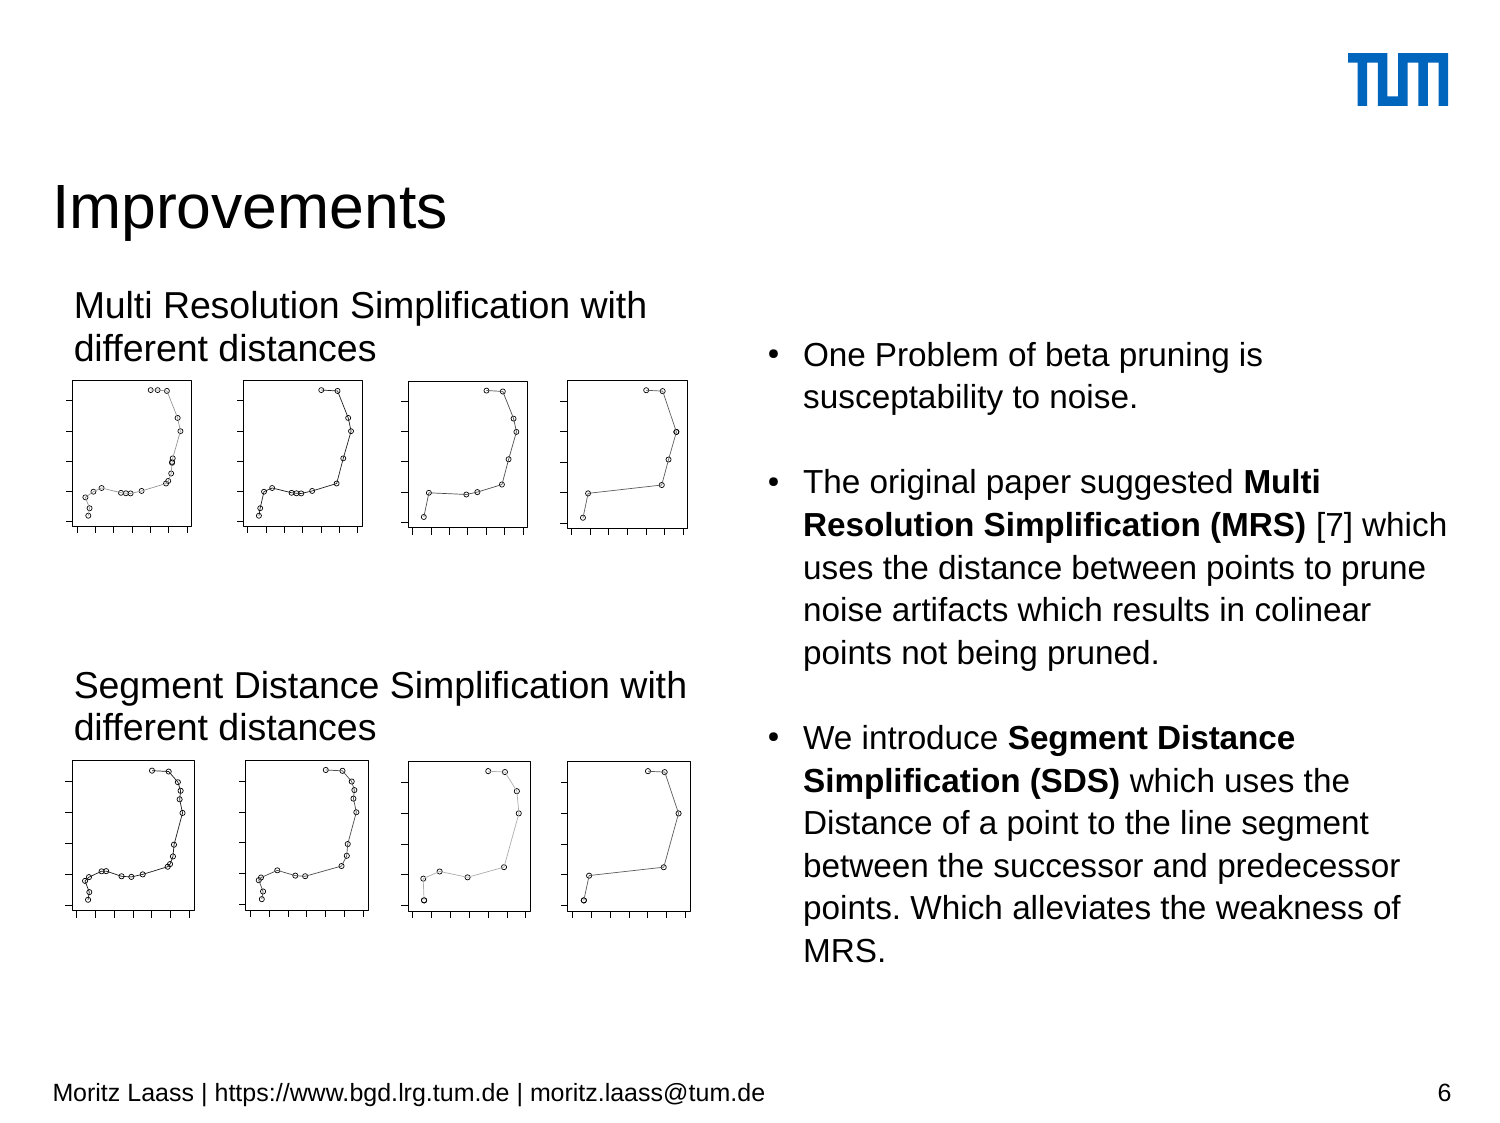

# Improvements
Multi Resolution Simplification with different distances
One Problem of beta pruning is susceptability to noise.
The original paper suggested Multi Resolution Simplification (MRS) [7] which uses the distance between points to prune noise artifacts which results in colinear points not being pruned.
We introduce Segment Distance Simplification (SDS) which uses the Distance of a point to the line segment between the successor and predecessor points. Which alleviates the weakness of MRS.
Segment Distance Simplification with different distances
Moritz Laass | https://www.bgd.lrg.tum.de | moritz.laass@tum.de
6